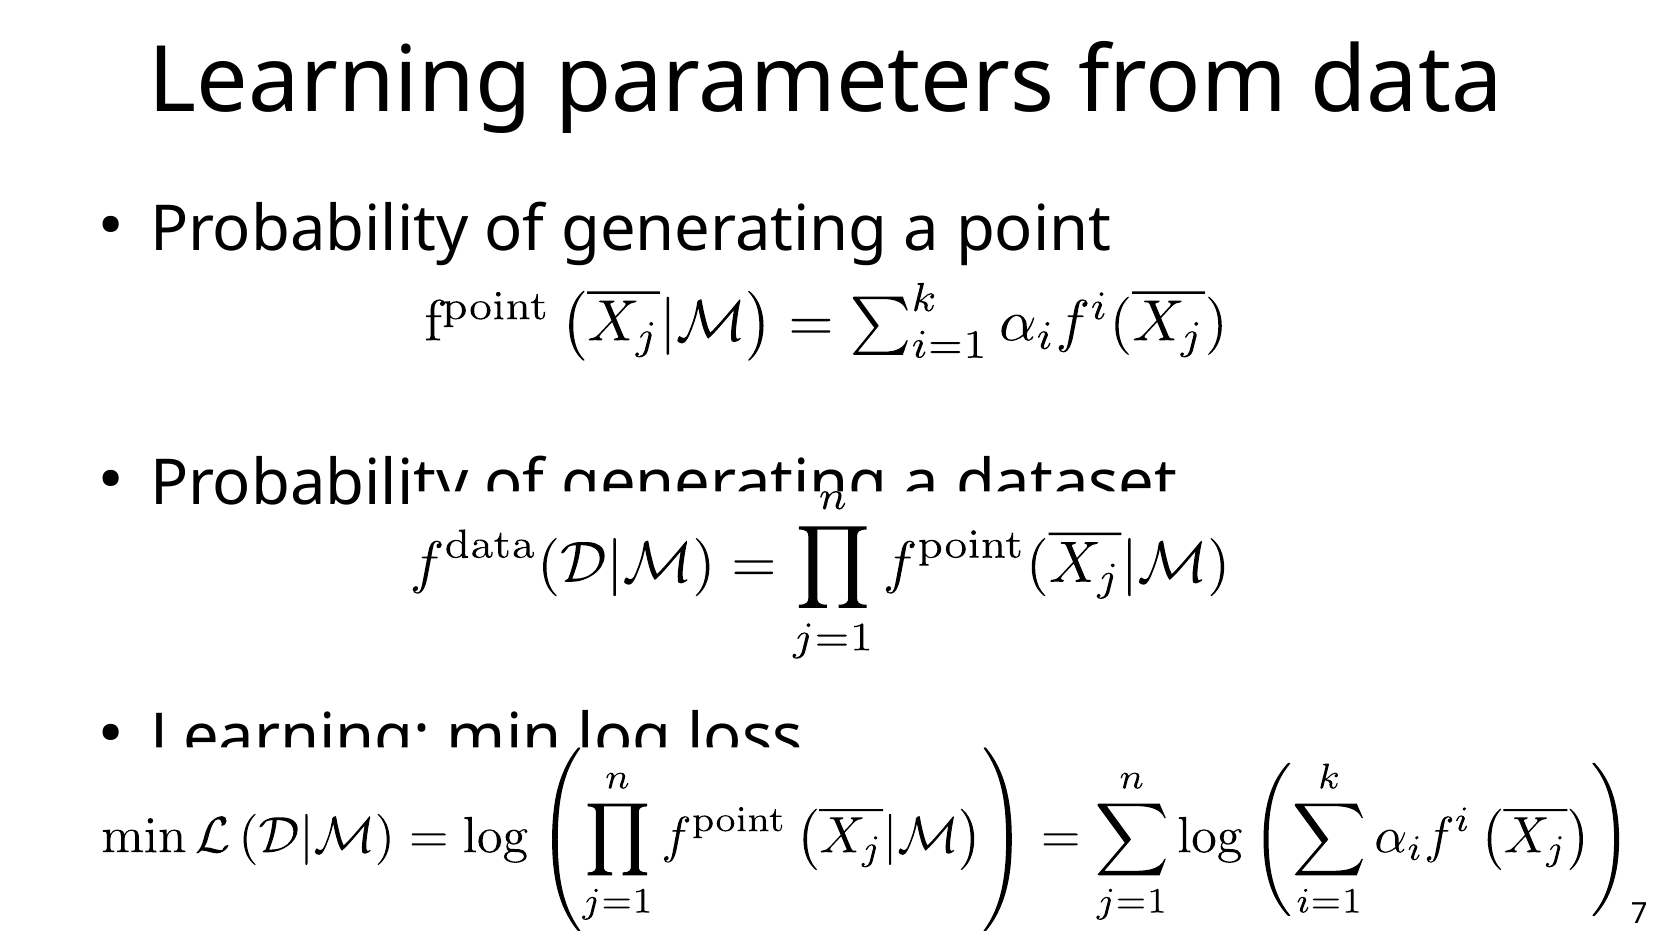

# Learning parameters from data
Probability of generating a point
Probability of generating a dataset
Learning: min log loss
7